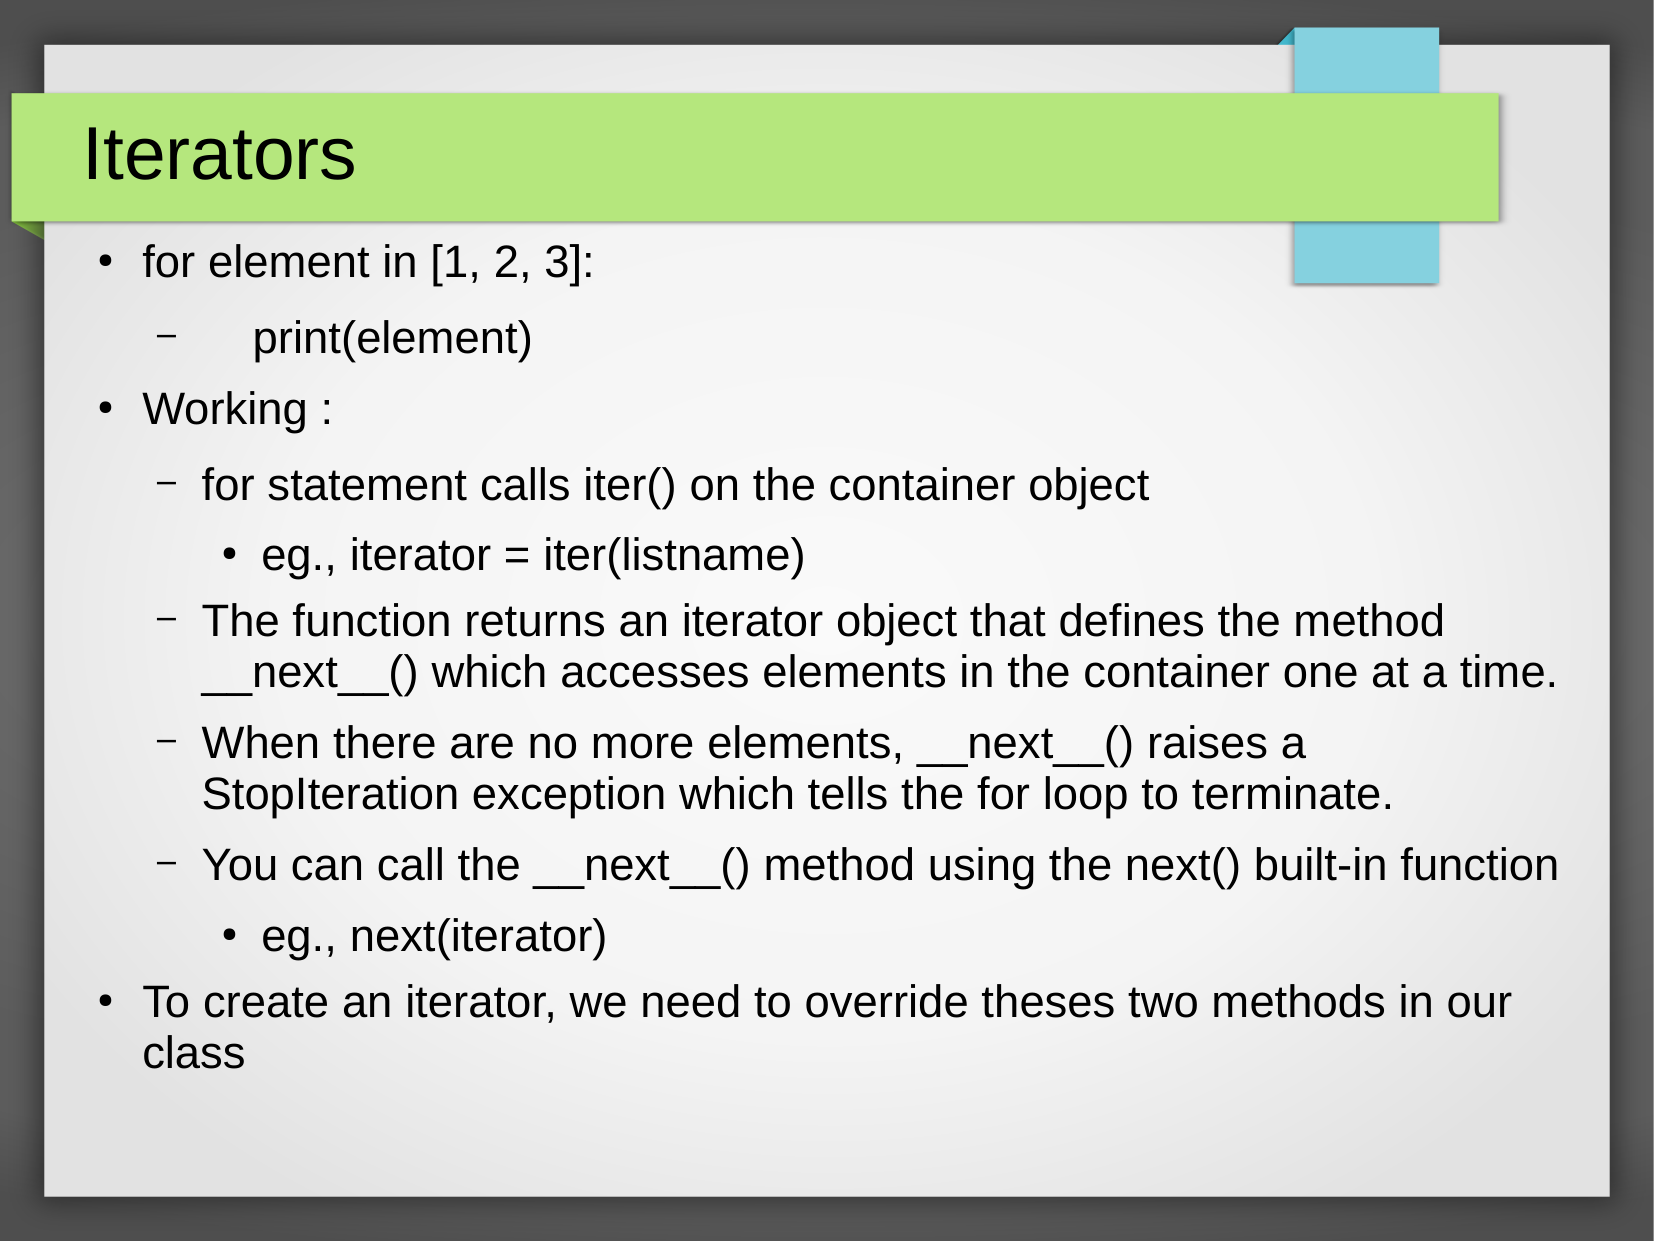

# Iterators
for element in [1, 2, 3]:
 print(element)
Working :
for statement calls iter() on the container object
eg., iterator = iter(listname)
The function returns an iterator object that defines the method __next__() which accesses elements in the container one at a time.
When there are no more elements, __next__() raises a StopIteration exception which tells the for loop to terminate.
You can call the __next__() method using the next() built-in function
eg., next(iterator)
To create an iterator, we need to override theses two methods in our class